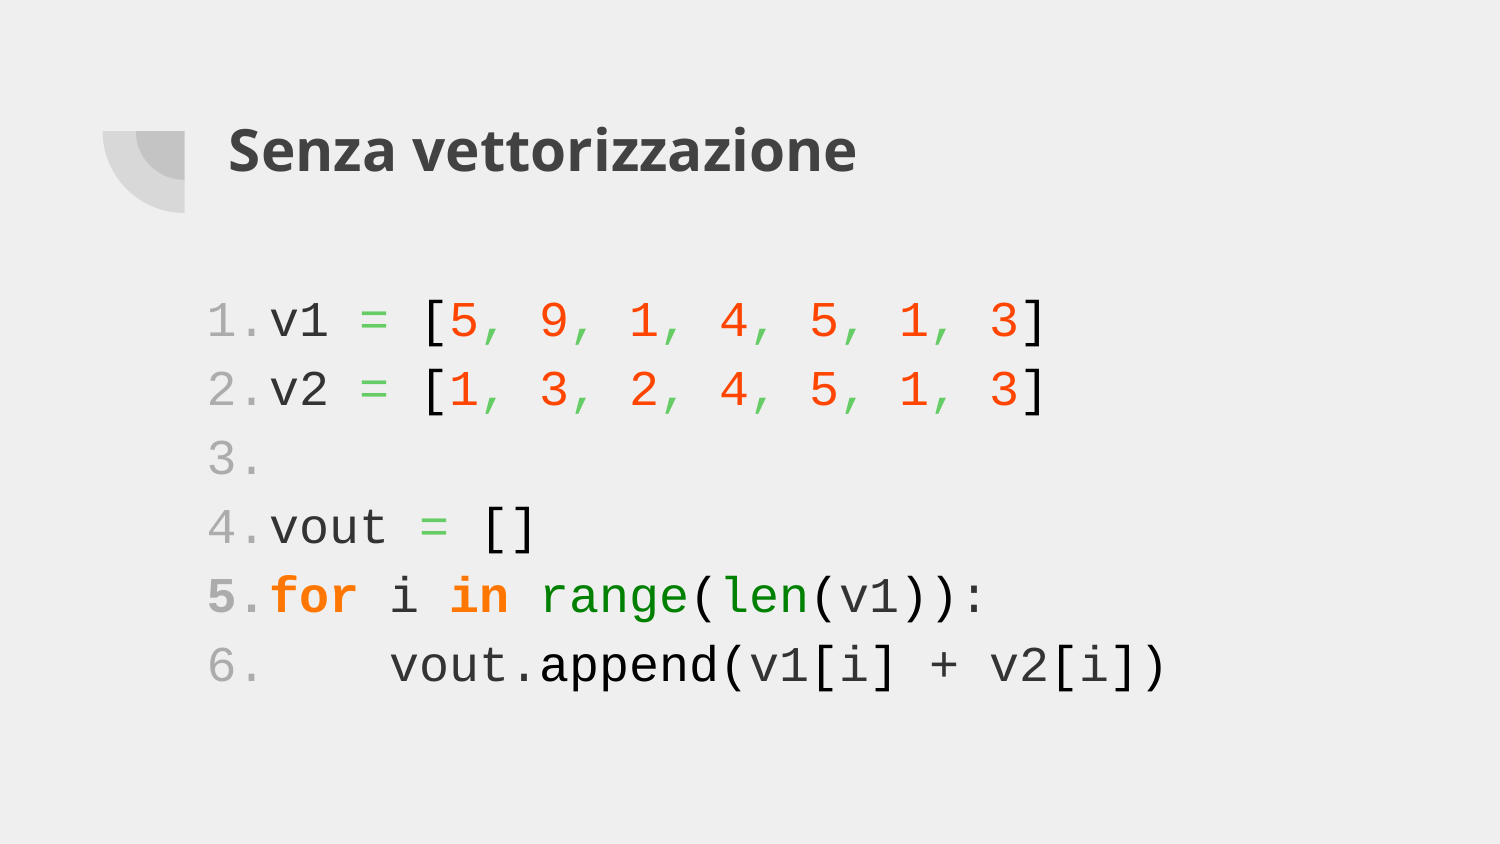

# Senza vettorizzazione
v1 = [5, 9, 1, 4, 5, 1, 3]
v2 = [1, 3, 2, 4, 5, 1, 3]
vout = []
for i in range(len(v1)):
 vout.append(v1[i] + v2[i])